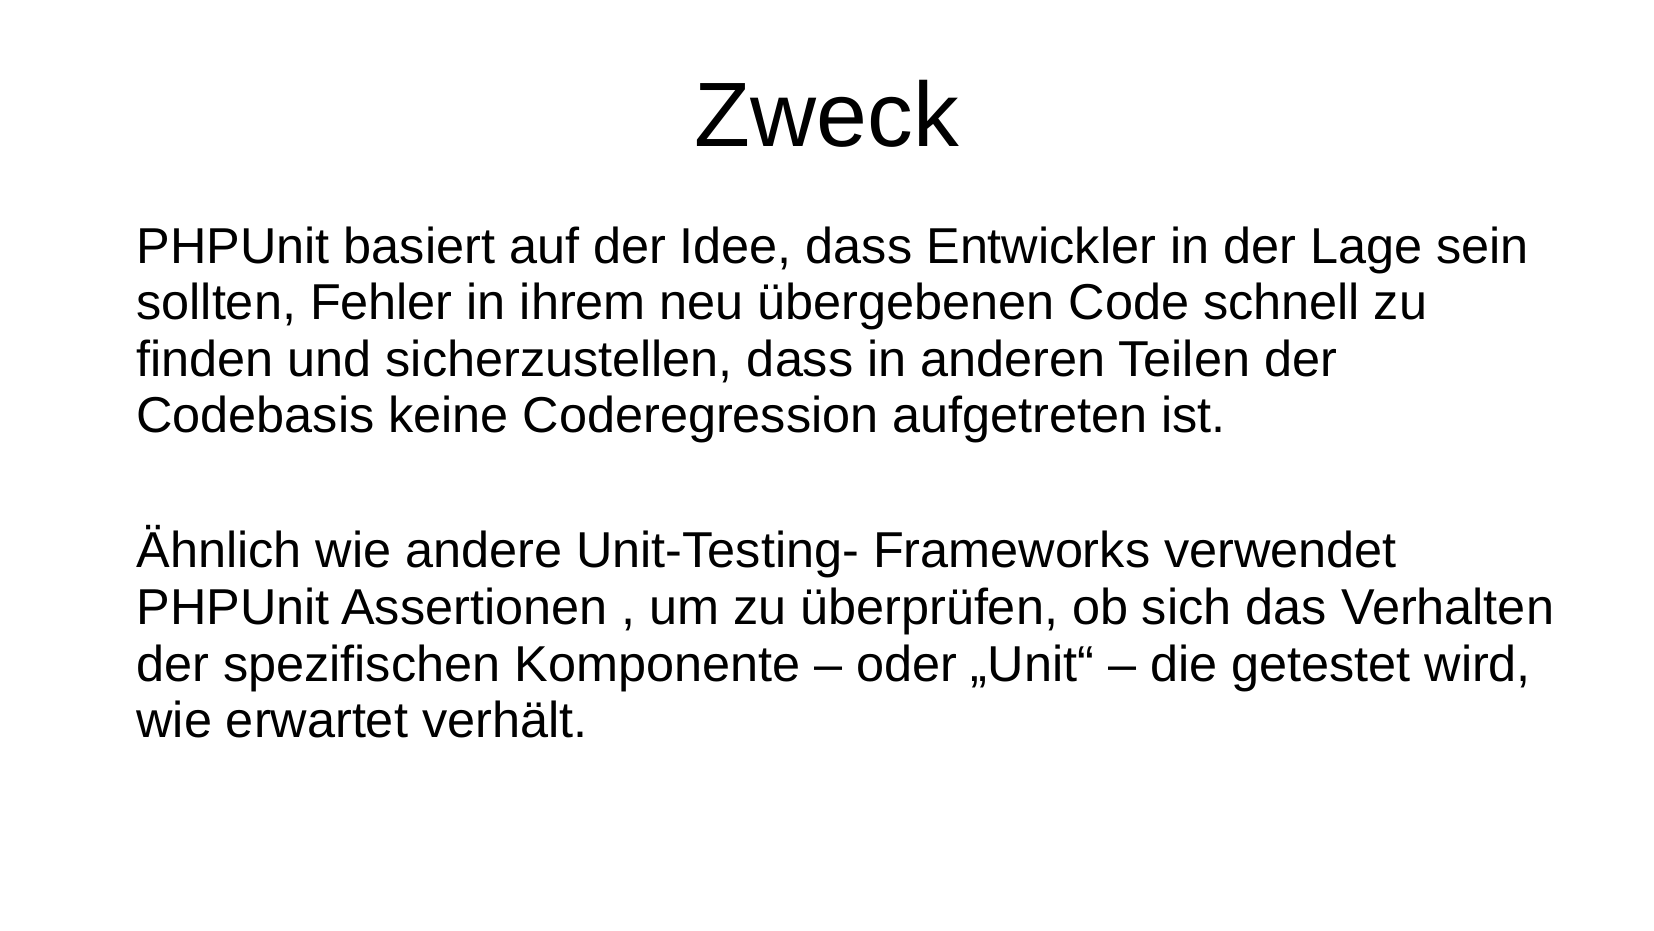

# Zweck
PHPUnit basiert auf der Idee, dass Entwickler in der Lage sein sollten, Fehler in ihrem neu übergebenen Code schnell zu finden und sicherzustellen, dass in anderen Teilen der Codebasis keine Coderegression aufgetreten ist.
Ähnlich wie andere Unit-Testing- Frameworks verwendet PHPUnit Assertionen , um zu überprüfen, ob sich das Verhalten der spezifischen Komponente – oder „Unit“ – die getestet wird, wie erwartet verhält.